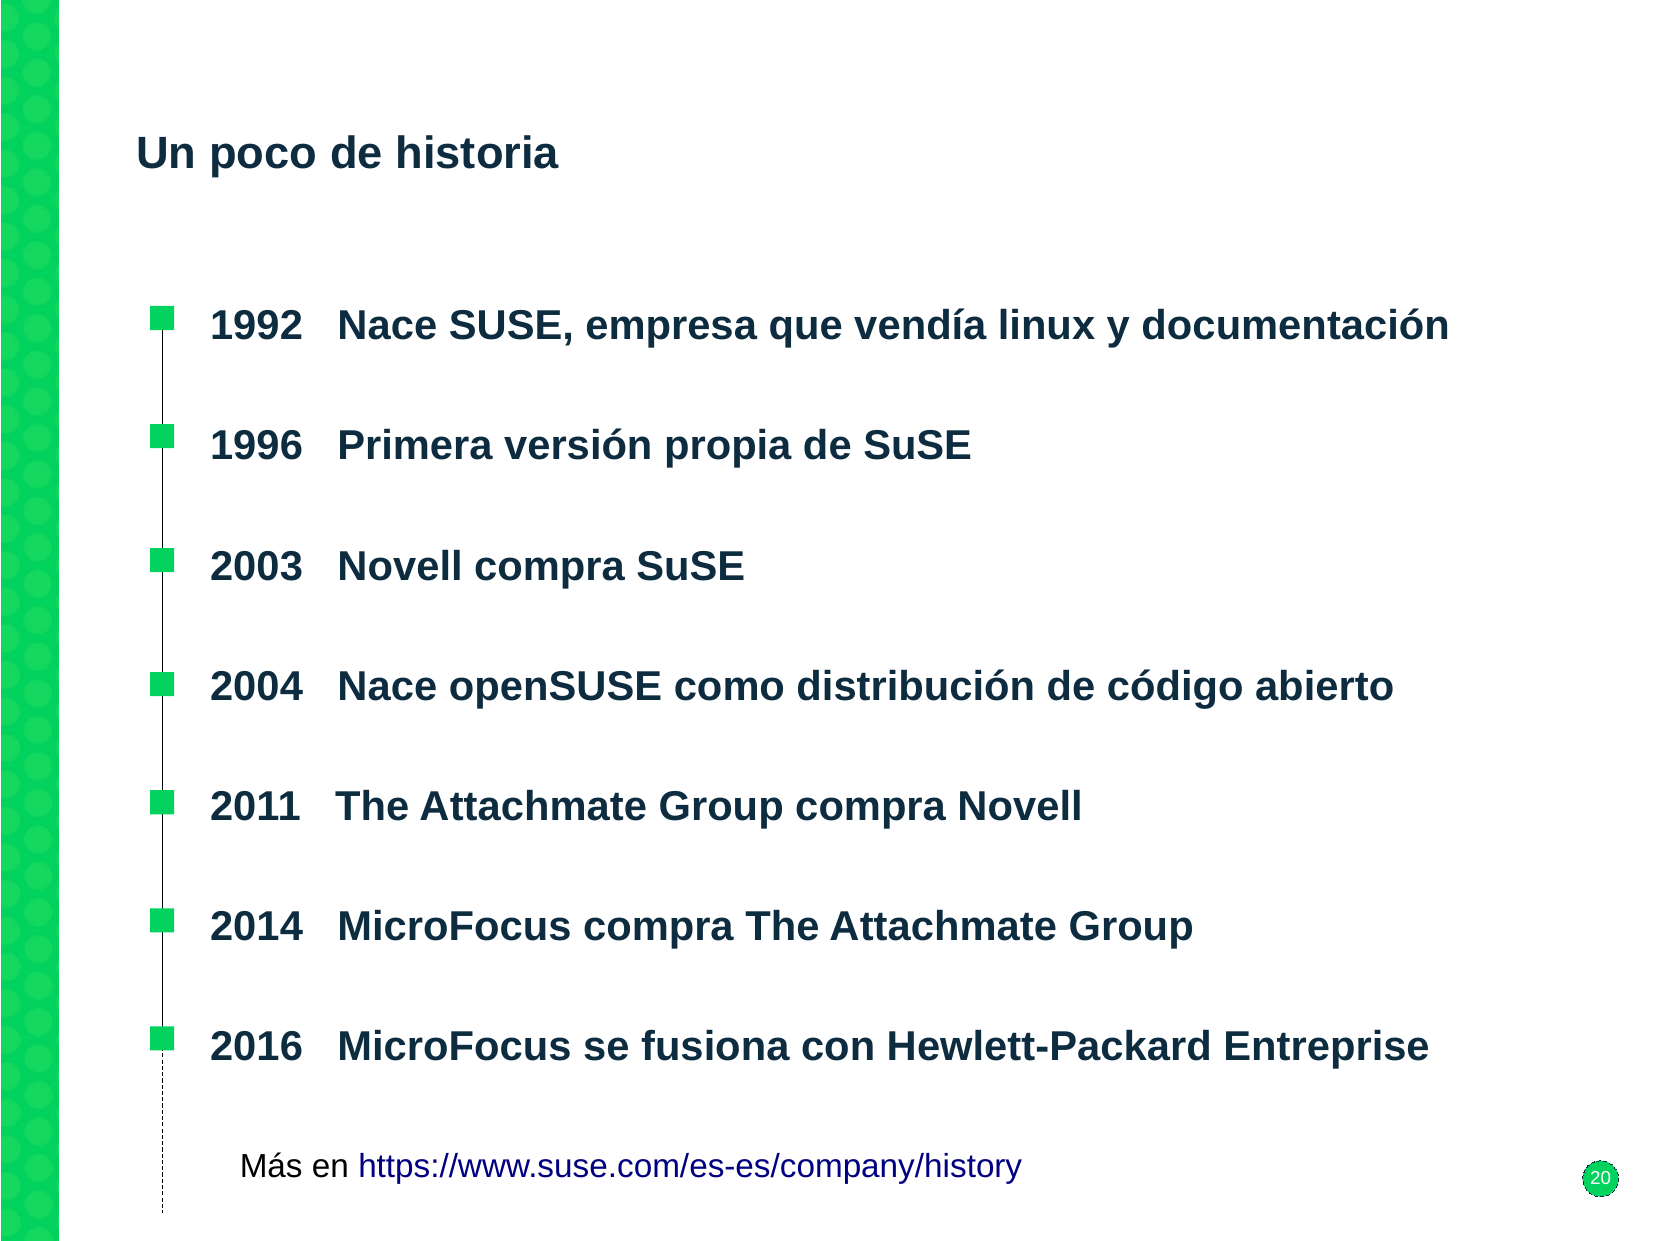

# Un poco de historia
1992 Nace SUSE, empresa que vendía linux y documentación
1996 Primera versión propia de SuSE
2003 Novell compra SuSE
2004 Nace openSUSE como distribución de código abierto
2011 The Attachmate Group compra Novell
2014 MicroFocus compra The Attachmate Group
2016 MicroFocus se fusiona con Hewlett-Packard Entreprise
Más en https://www.suse.com/es-es/company/history
20